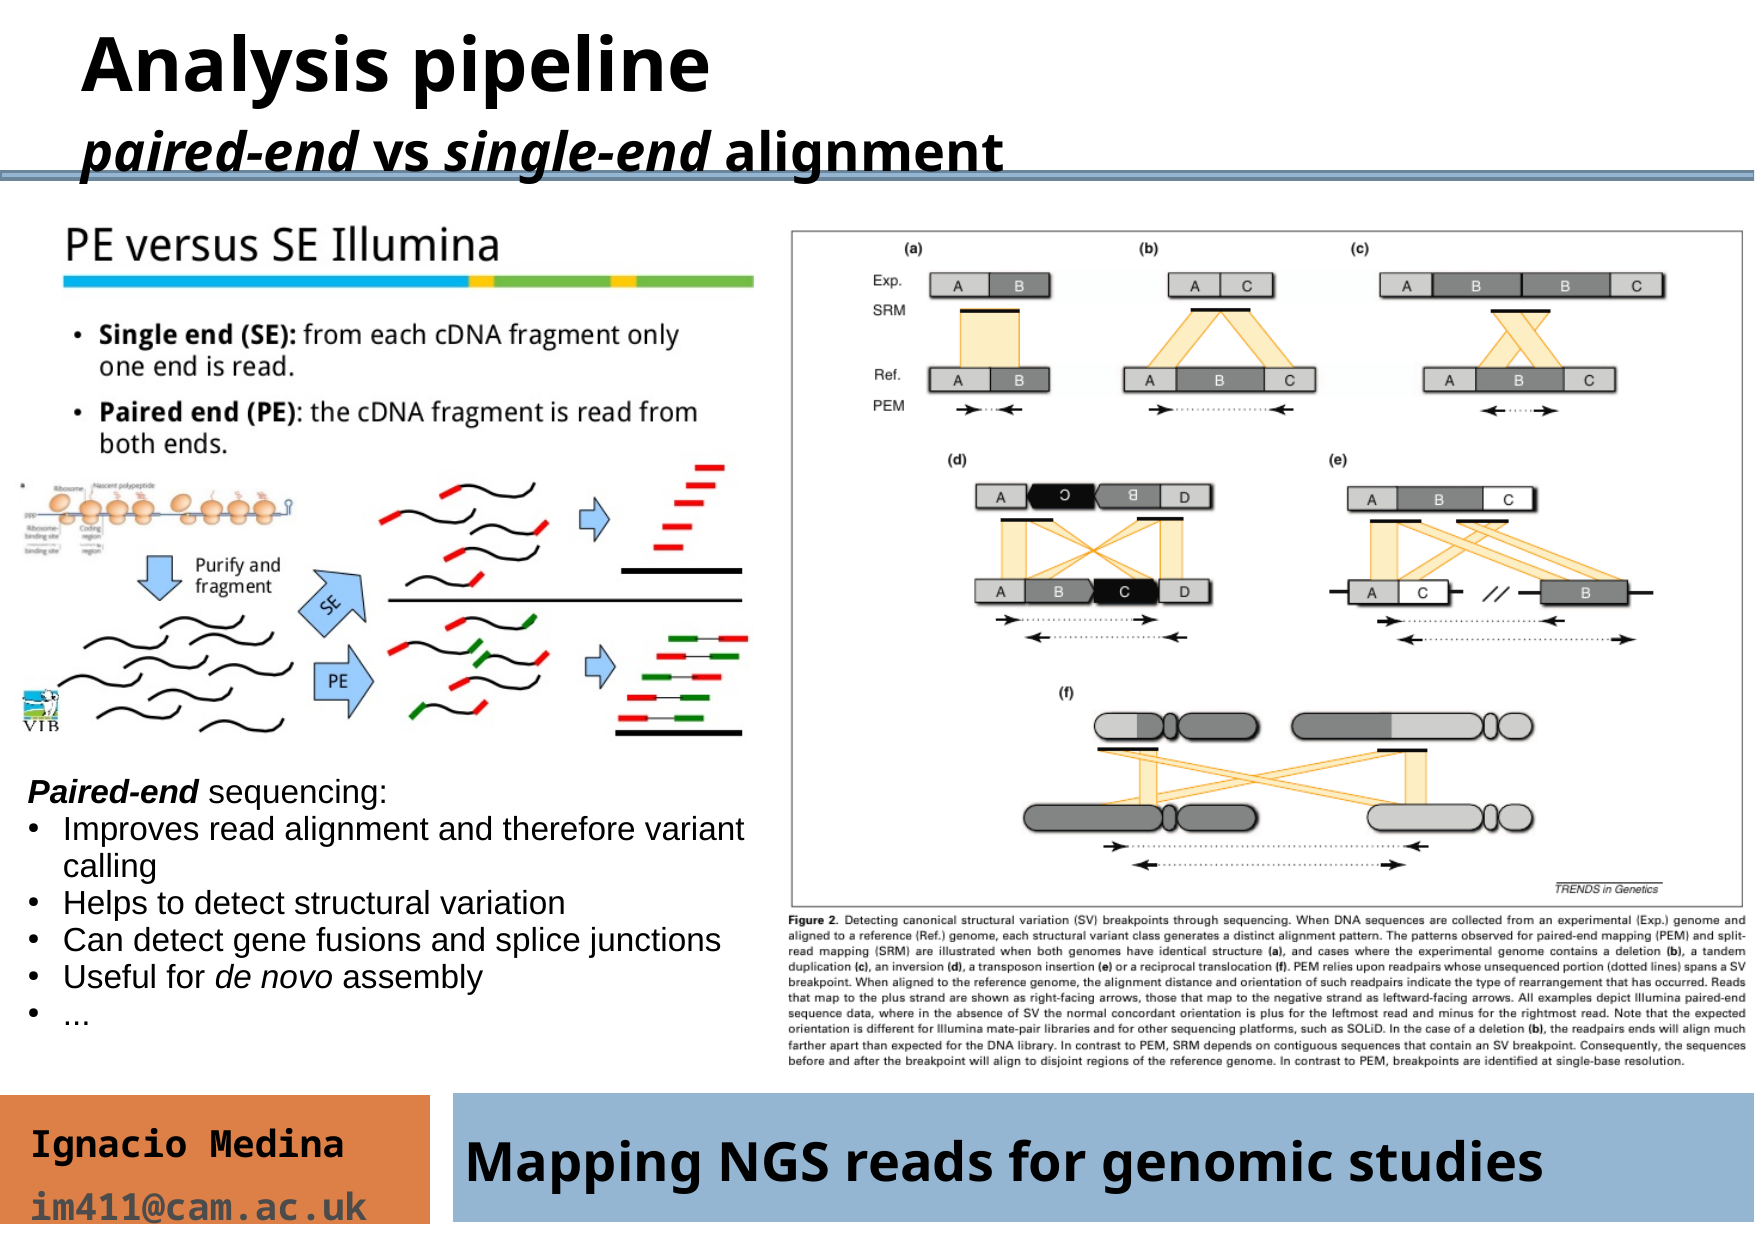

Analysis pipeline
paired-end vs single-end alignment
Paired-end sequencing:
Improves read alignment and therefore variant calling
Helps to detect structural variation
Can detect gene fusions and splice junctions
Useful for de novo assembly
...
Ignacio Medina
im411@cam.ac.uk
Mapping NGS reads for genomic studies